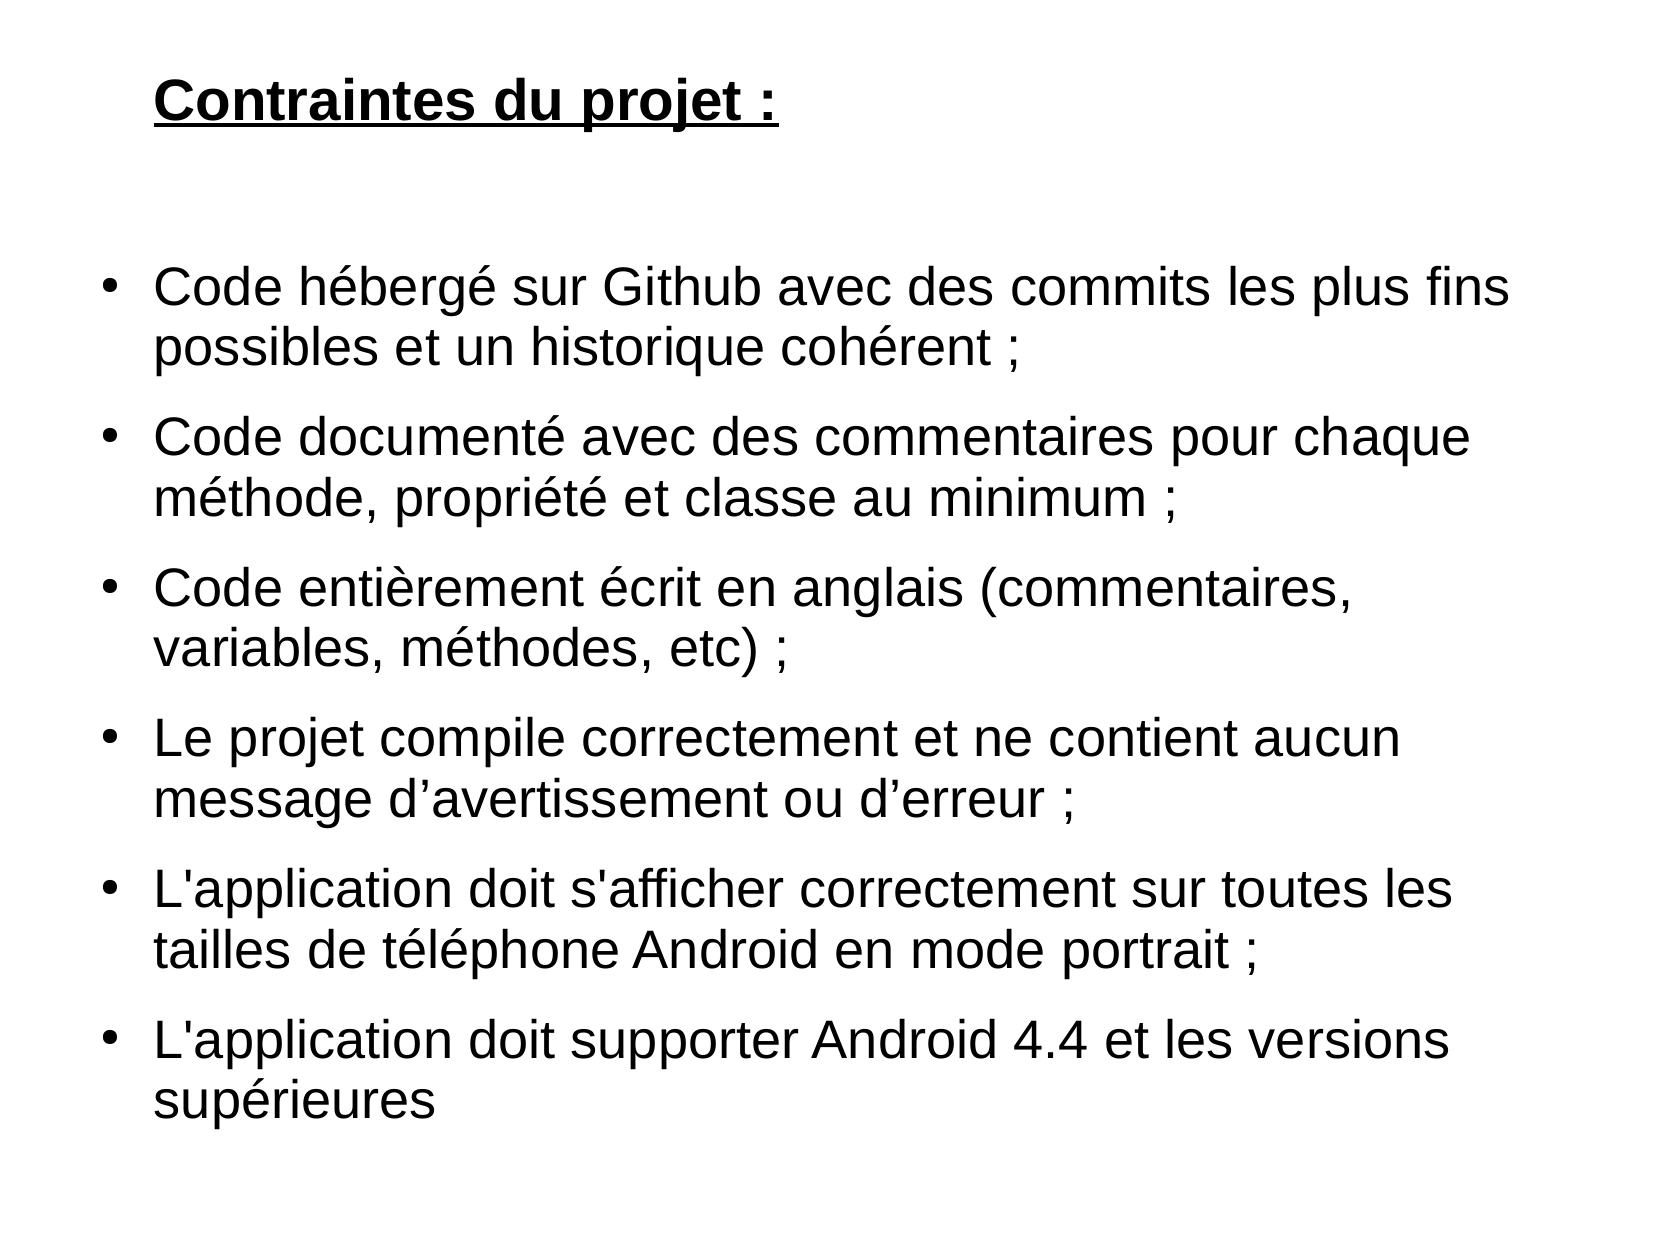

# Contraintes du projet :
Code hébergé sur Github avec des commits les plus fins possibles et un historique cohérent ;
Code documenté avec des commentaires pour chaque méthode, propriété et classe au minimum ;
Code entièrement écrit en anglais (commentaires, variables, méthodes, etc) ;
Le projet compile correctement et ne contient aucun message d’avertissement ou d’erreur ;
L'application doit s'afficher correctement sur toutes les tailles de téléphone Android en mode portrait ;
L'application doit supporter Android 4.4 et les versions supérieures